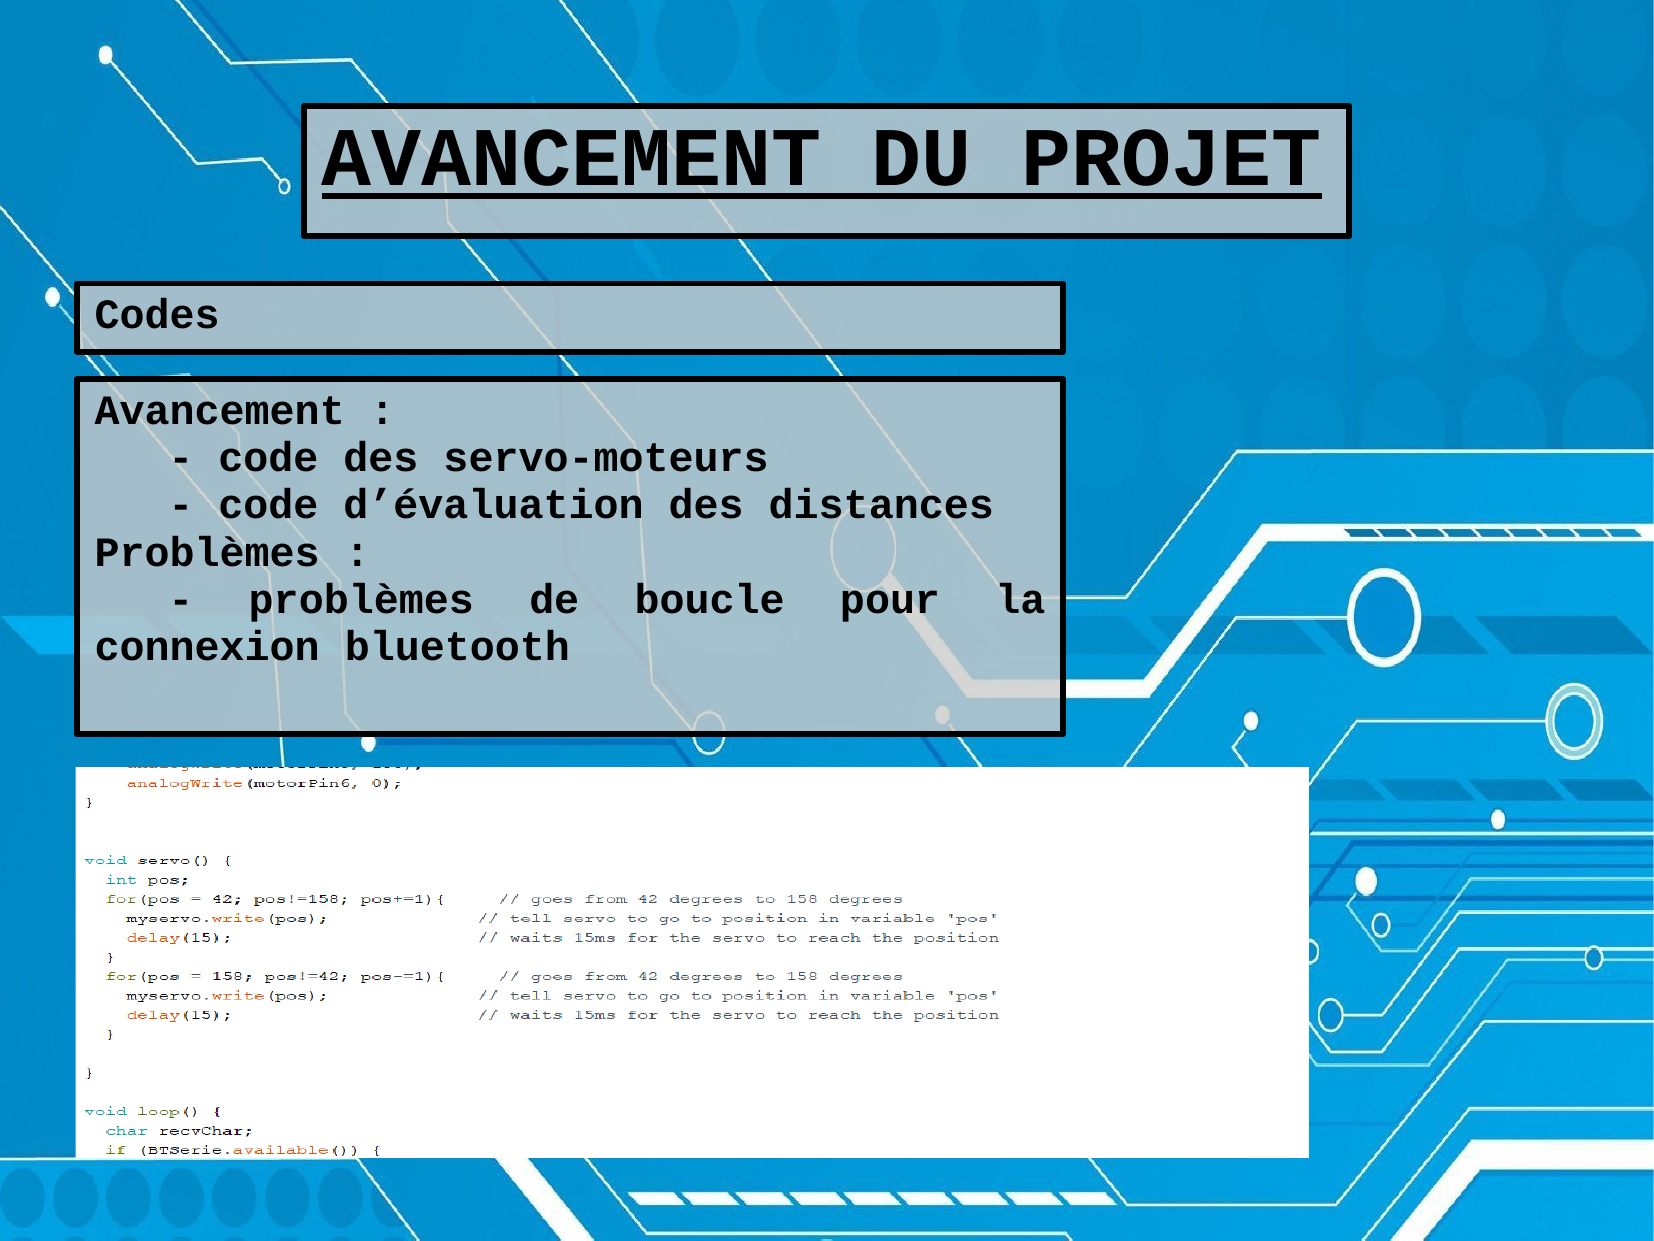

AVANCEMENT DU PROJET
Codes
Avancement :
	- code des servo-moteurs
	- code d’évaluation des distances
Problèmes :
	- problèmes de boucle pour la connexion bluetooth